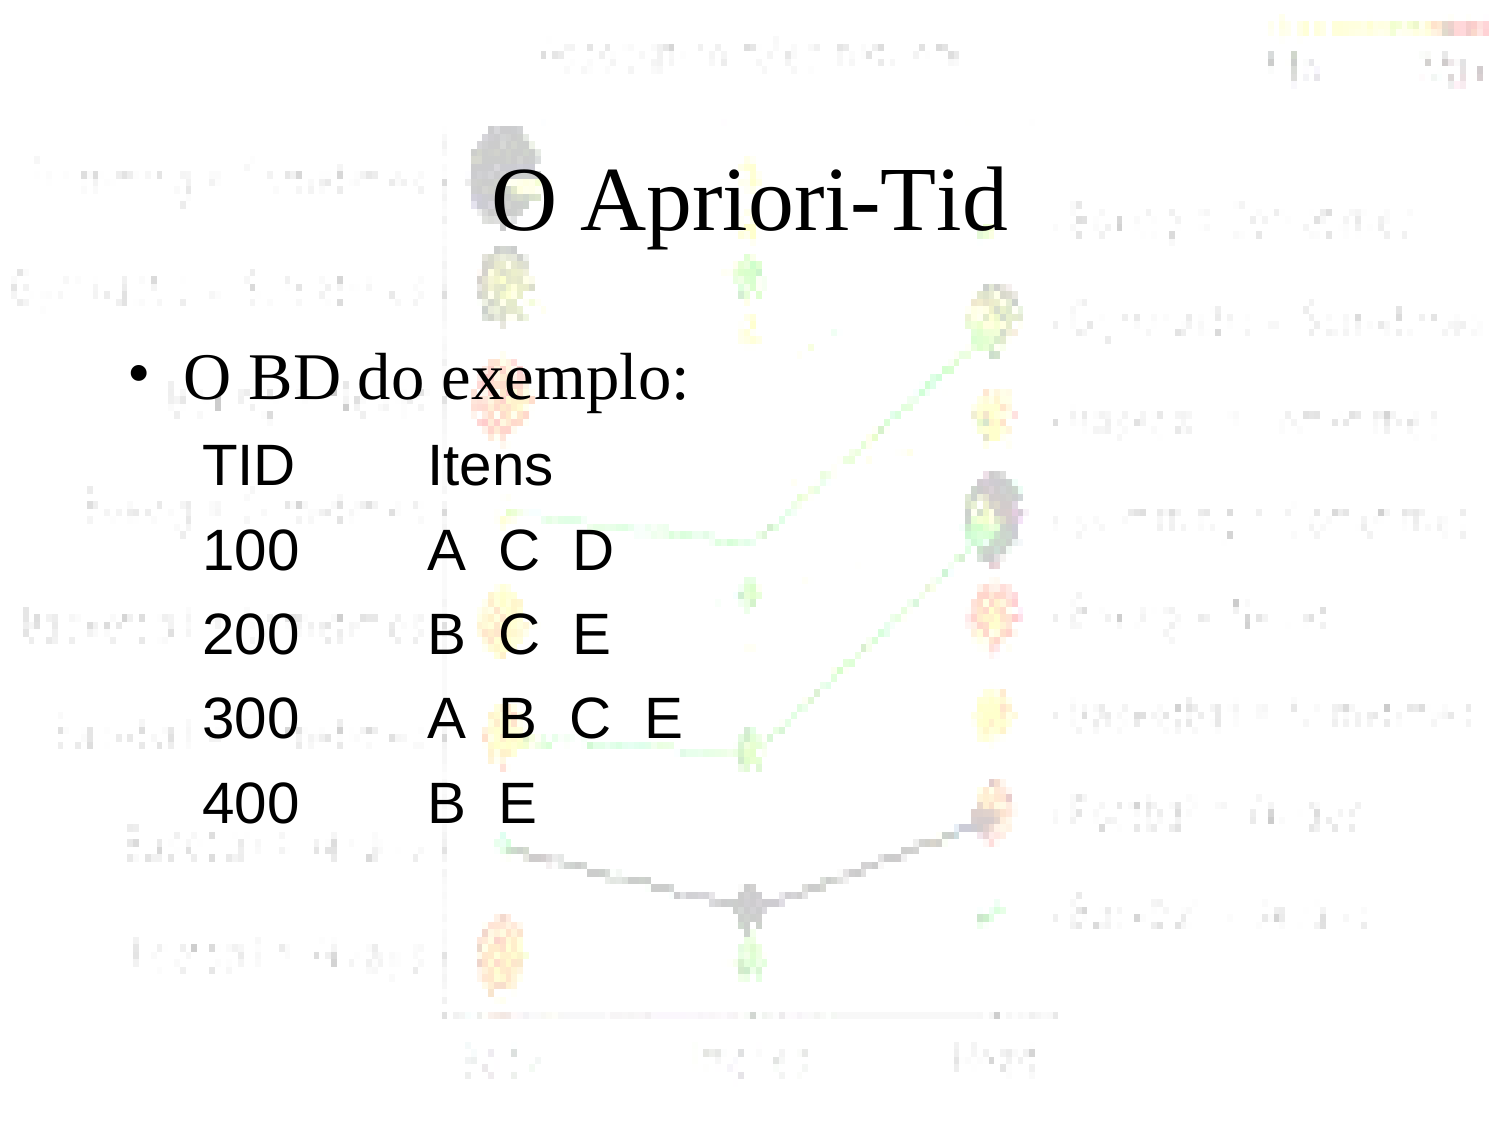

# O Apriori-Tid
O BD do exemplo:
TID	Itens
100	A C D
200	B C E
300	A B C E
400	B E